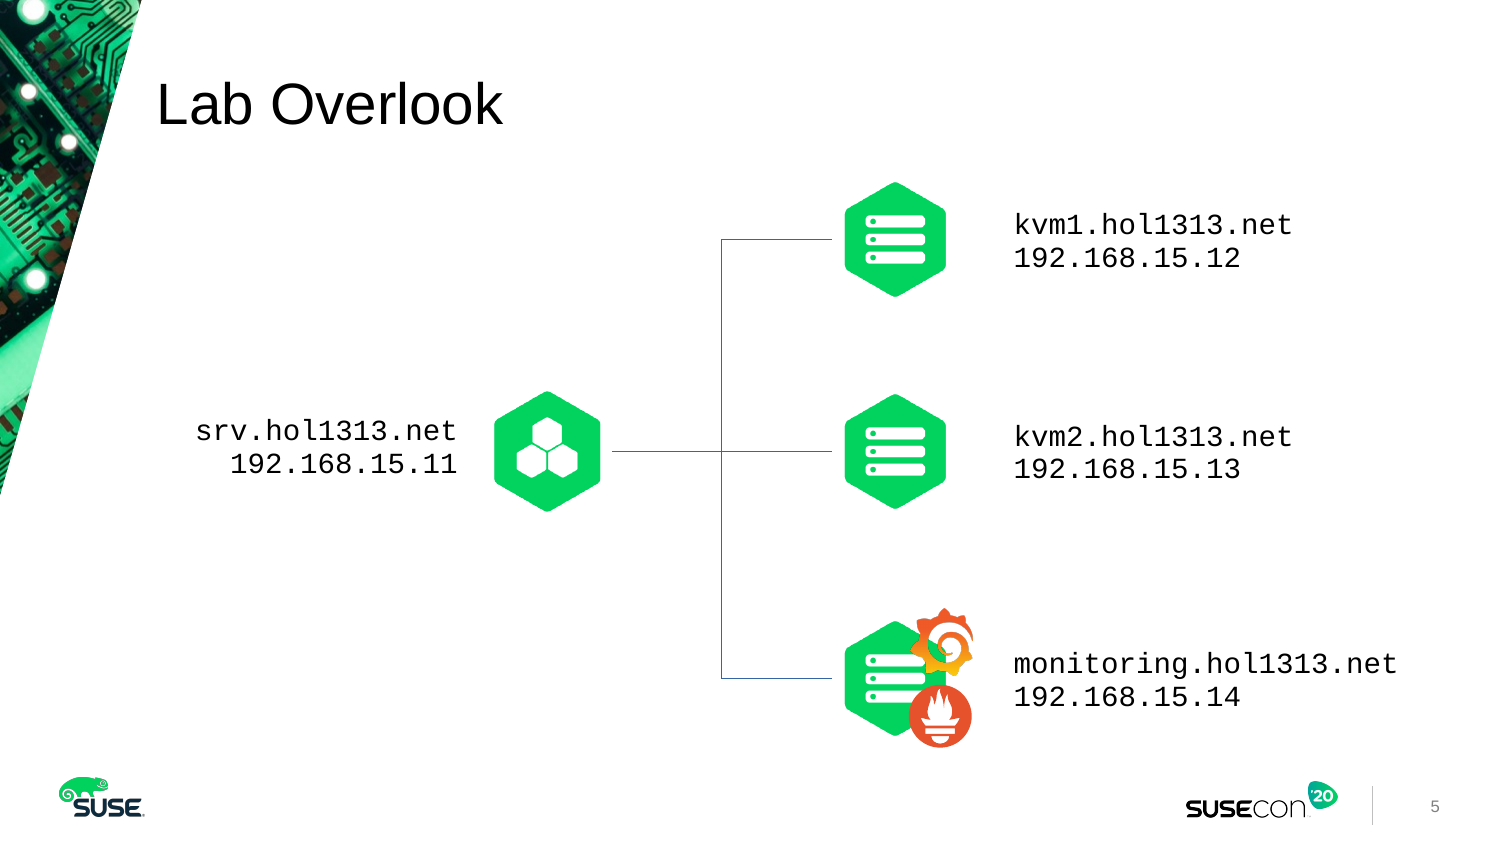

# Lab Overlook
kvm1.hol1313.net
192.168.15.12
srv.hol1313.net
192.168.15.11
kvm2.hol1313.net
192.168.15.13
monitoring.hol1313.net
192.168.15.14